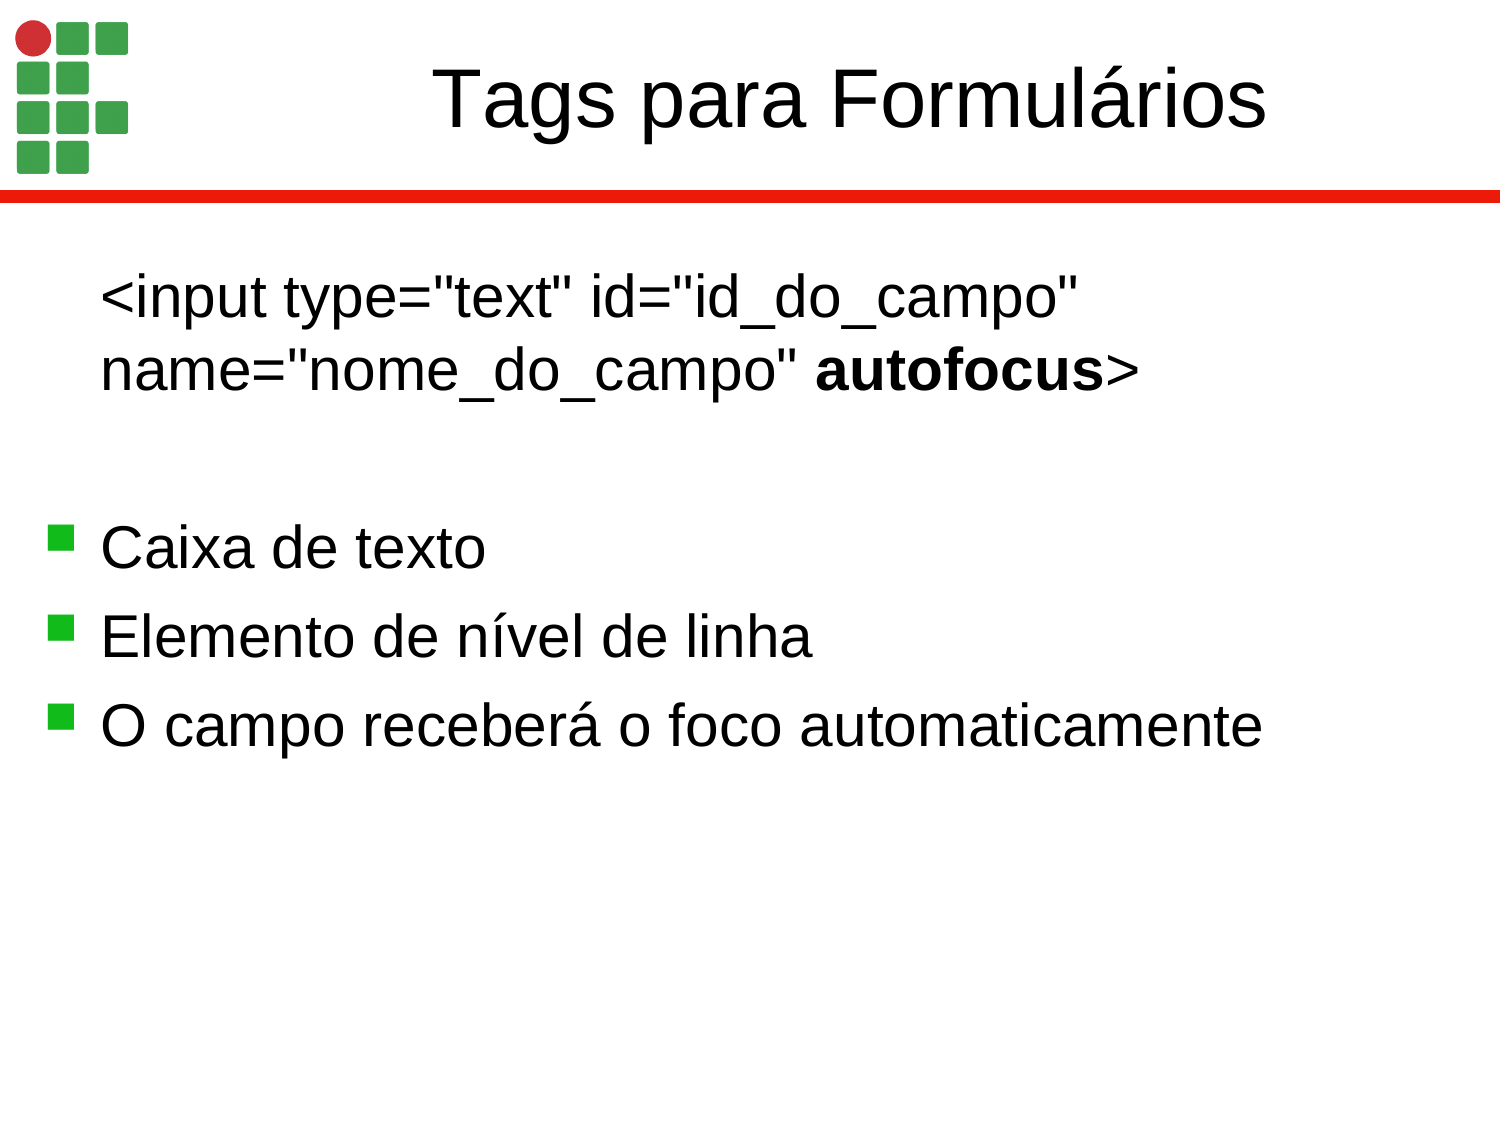

# Tags para Formulários
<input type="text" id="id_do_campo" name="nome_do_campo" autofocus>
Caixa de texto
Elemento de nível de linha
O campo receberá o foco automaticamente